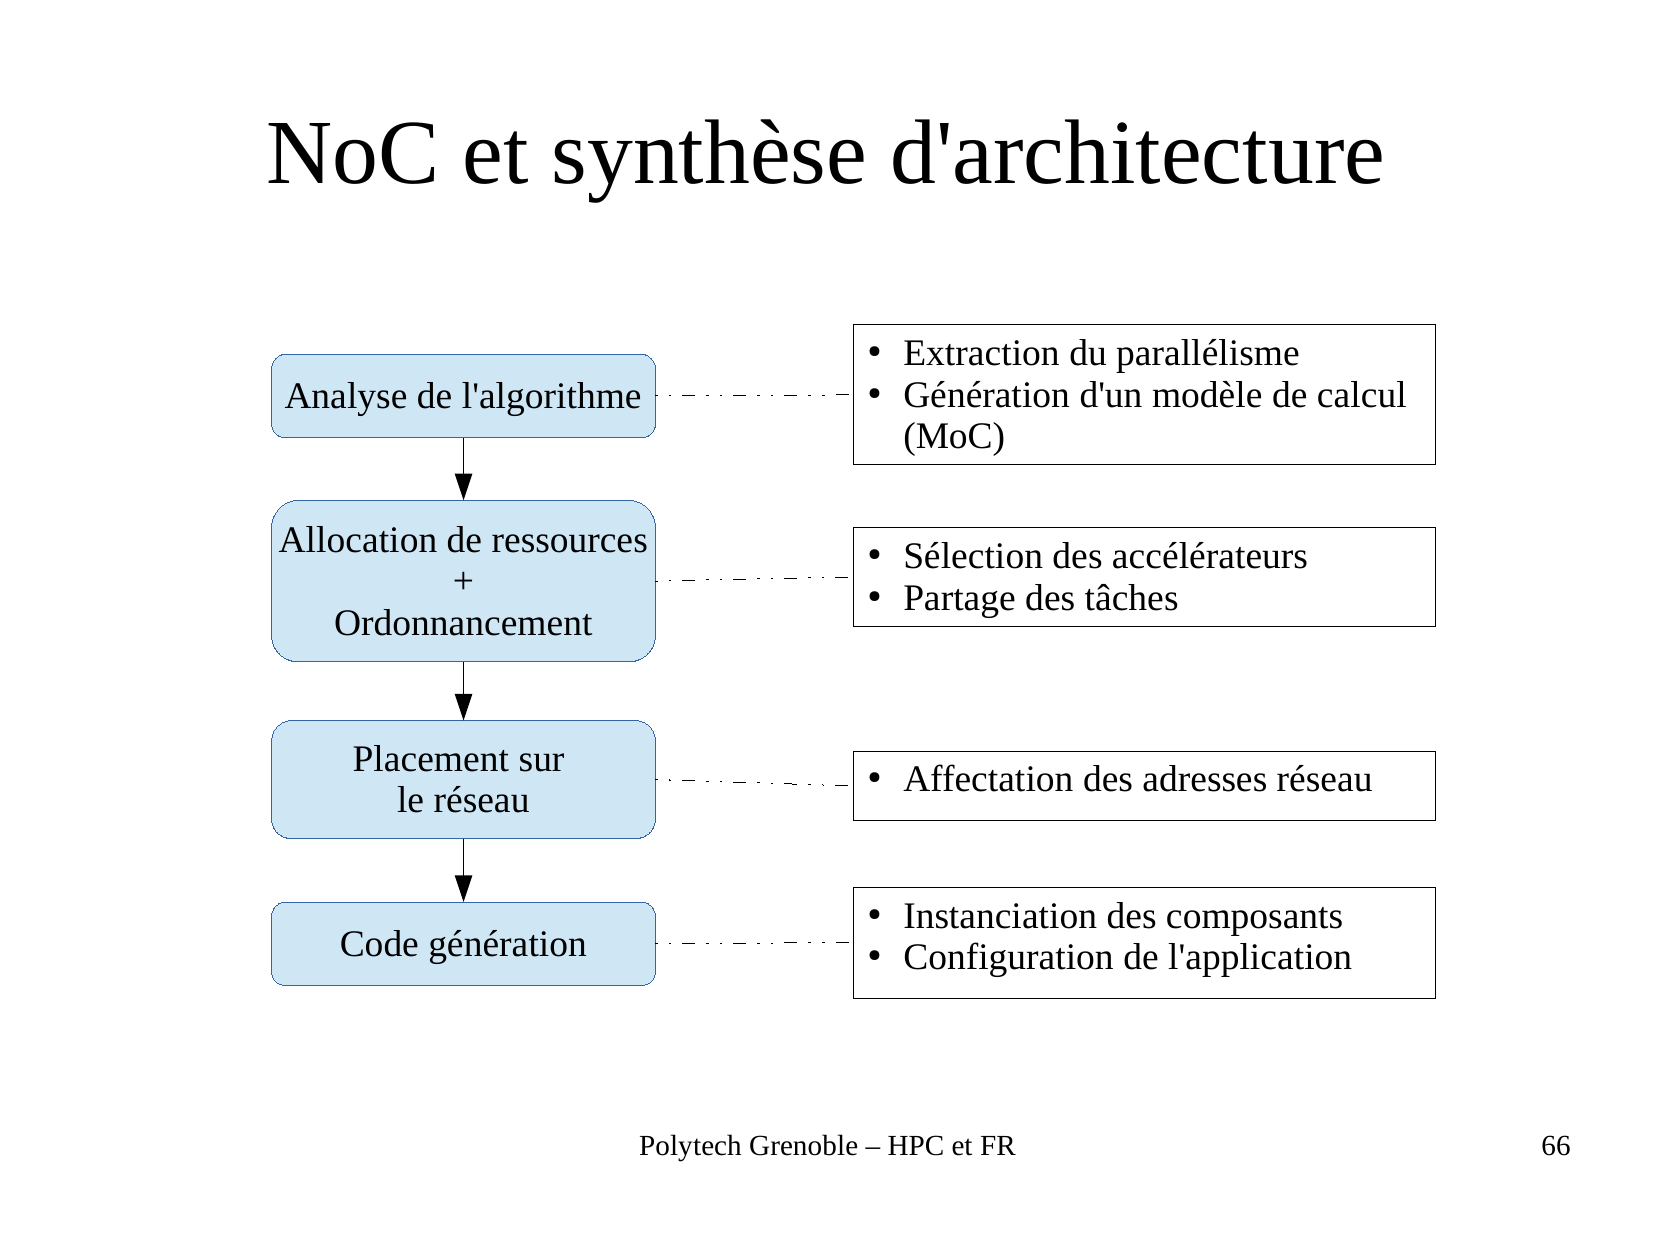

# NoC et synthèse d'architecture
Extraction du parallélisme
Génération d'un modèle de calcul (MoC)
Analyse de l'algorithme
Allocation de ressources
+
Ordonnancement
Sélection des accélérateurs
Partage des tâches
Placement sur
le réseau
Affectation des adresses réseau
Instanciation des composants
Configuration de l'application
Code génération
Matthieu PAYET
66